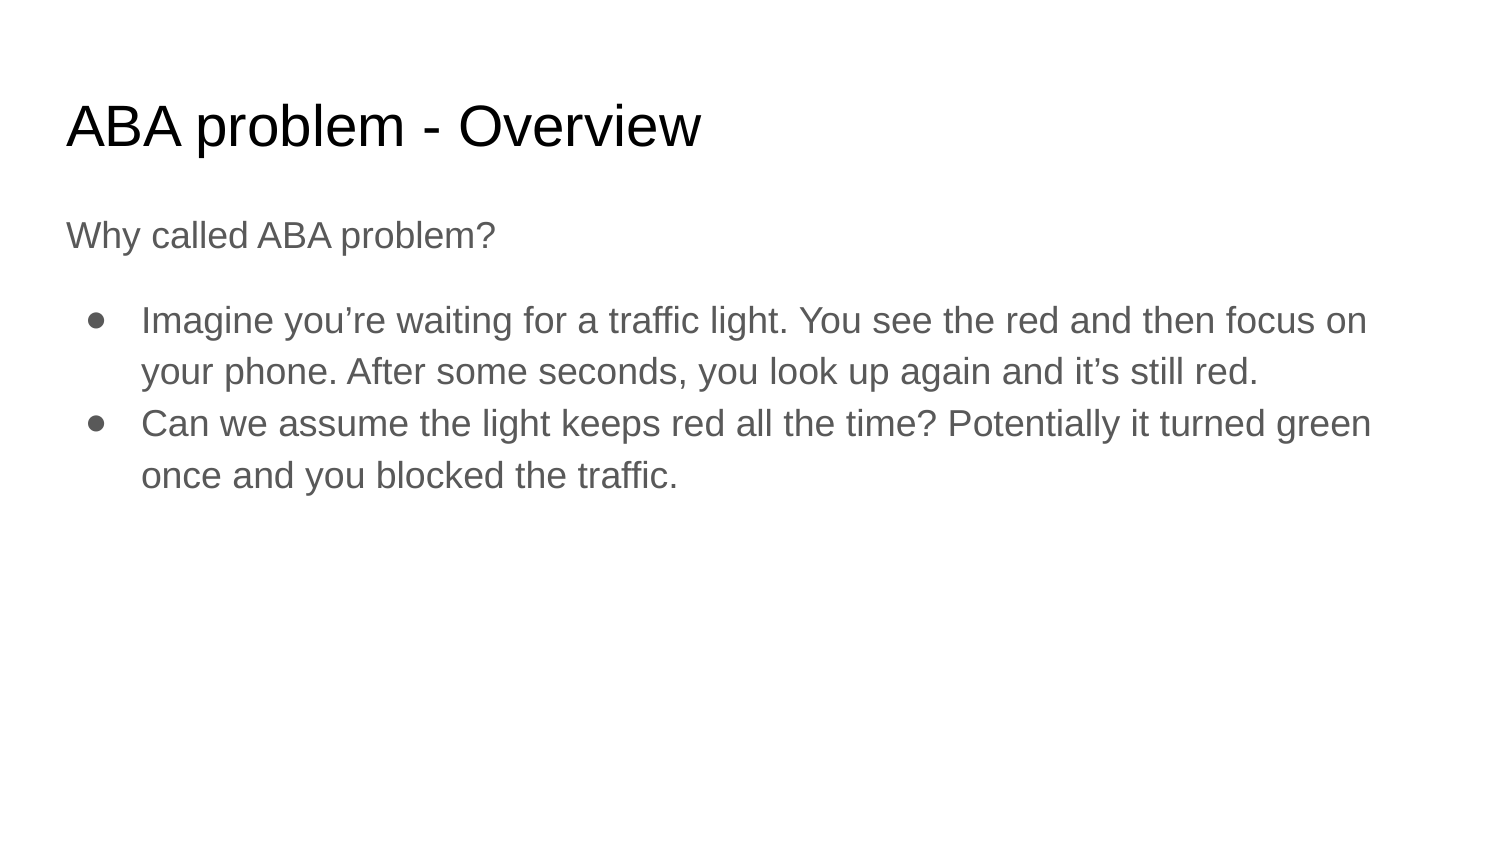

# ABA problem - Overview
Why called ABA problem?
Imagine you’re waiting for a traffic light. You see the red and then focus on your phone. After some seconds, you look up again and it’s still red.
Can we assume the light keeps red all the time? Potentially it turned green once and you blocked the traffic.